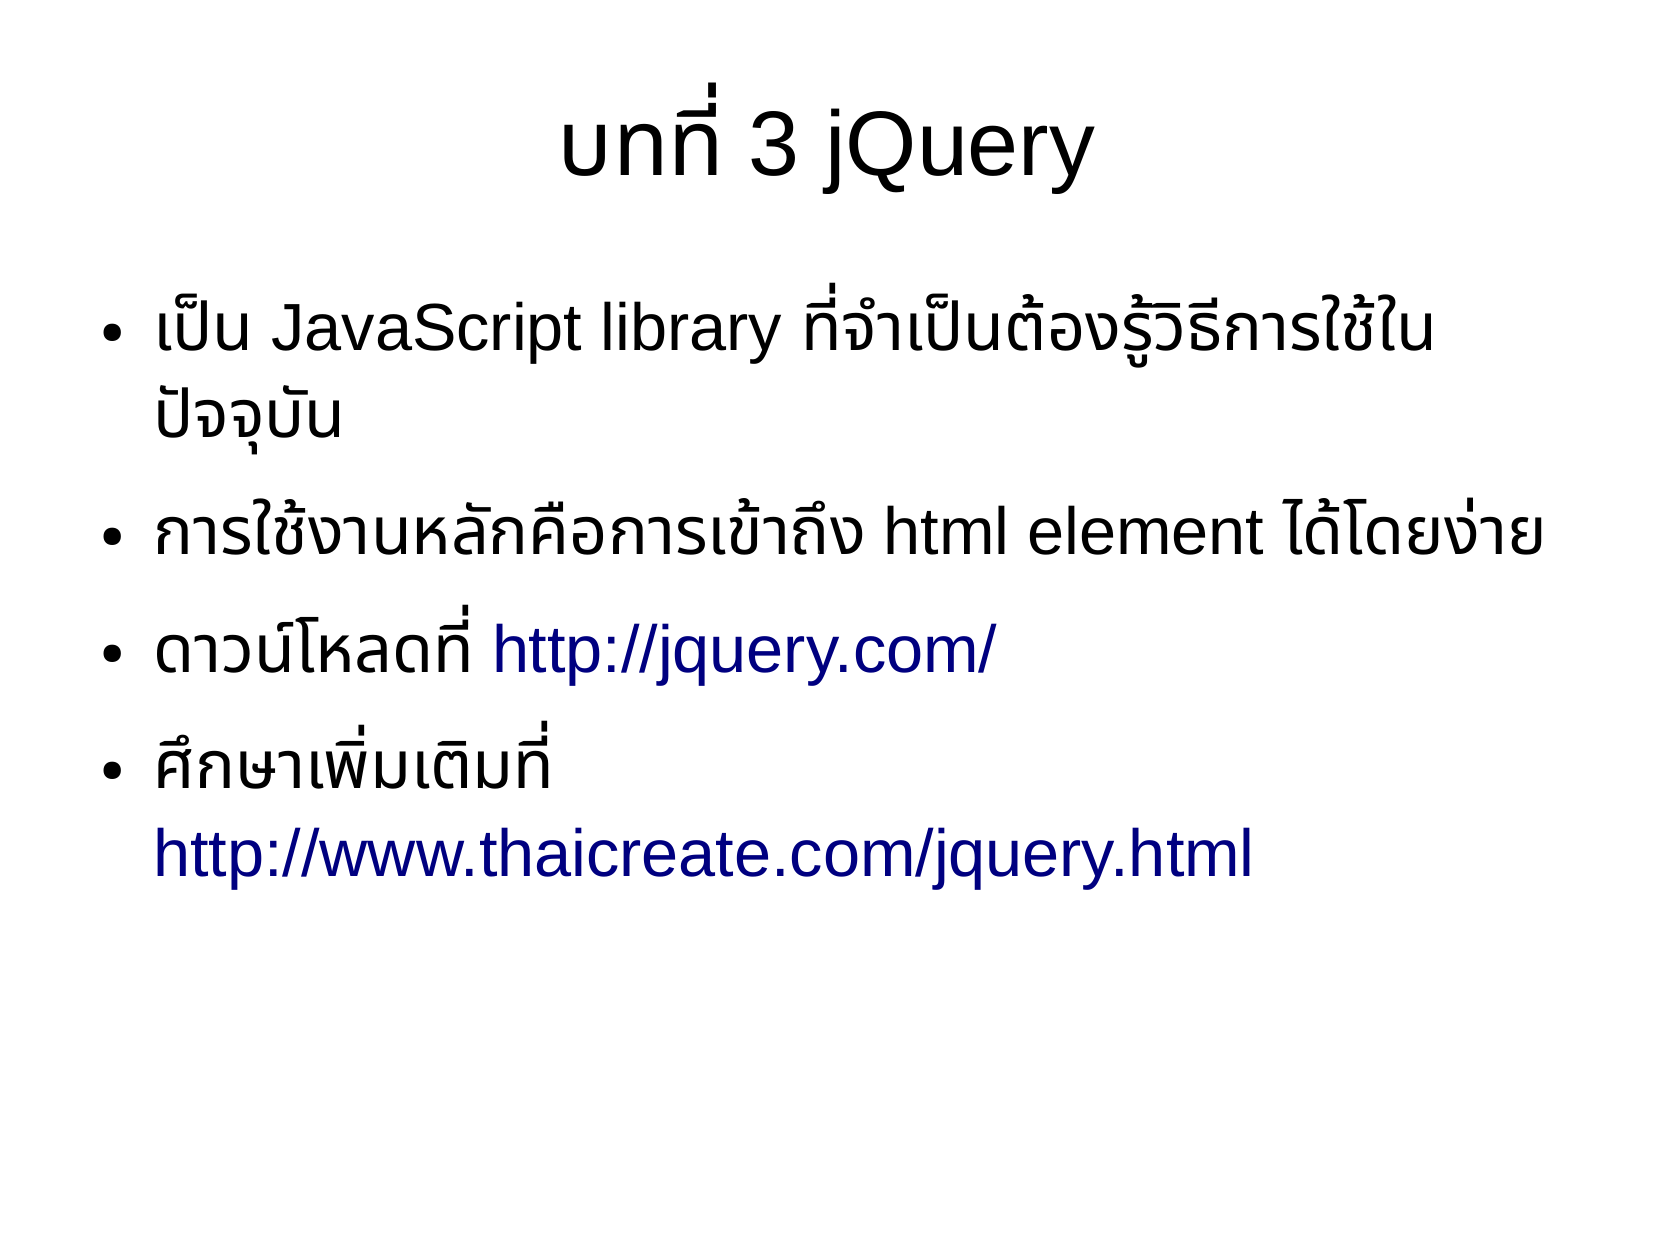

# บทที่ 3 jQuery
เป็น JavaScript library ที่จำเป็นต้องรู้วิธีการใช้ในปัจจุบัน
การใช้งานหลักคือการเข้าถึง html element ได้โดยง่าย
ดาวน์โหลดที่ http://jquery.com/
ศึกษาเพิ่มเติมที่ http://www.thaicreate.com/jquery.html